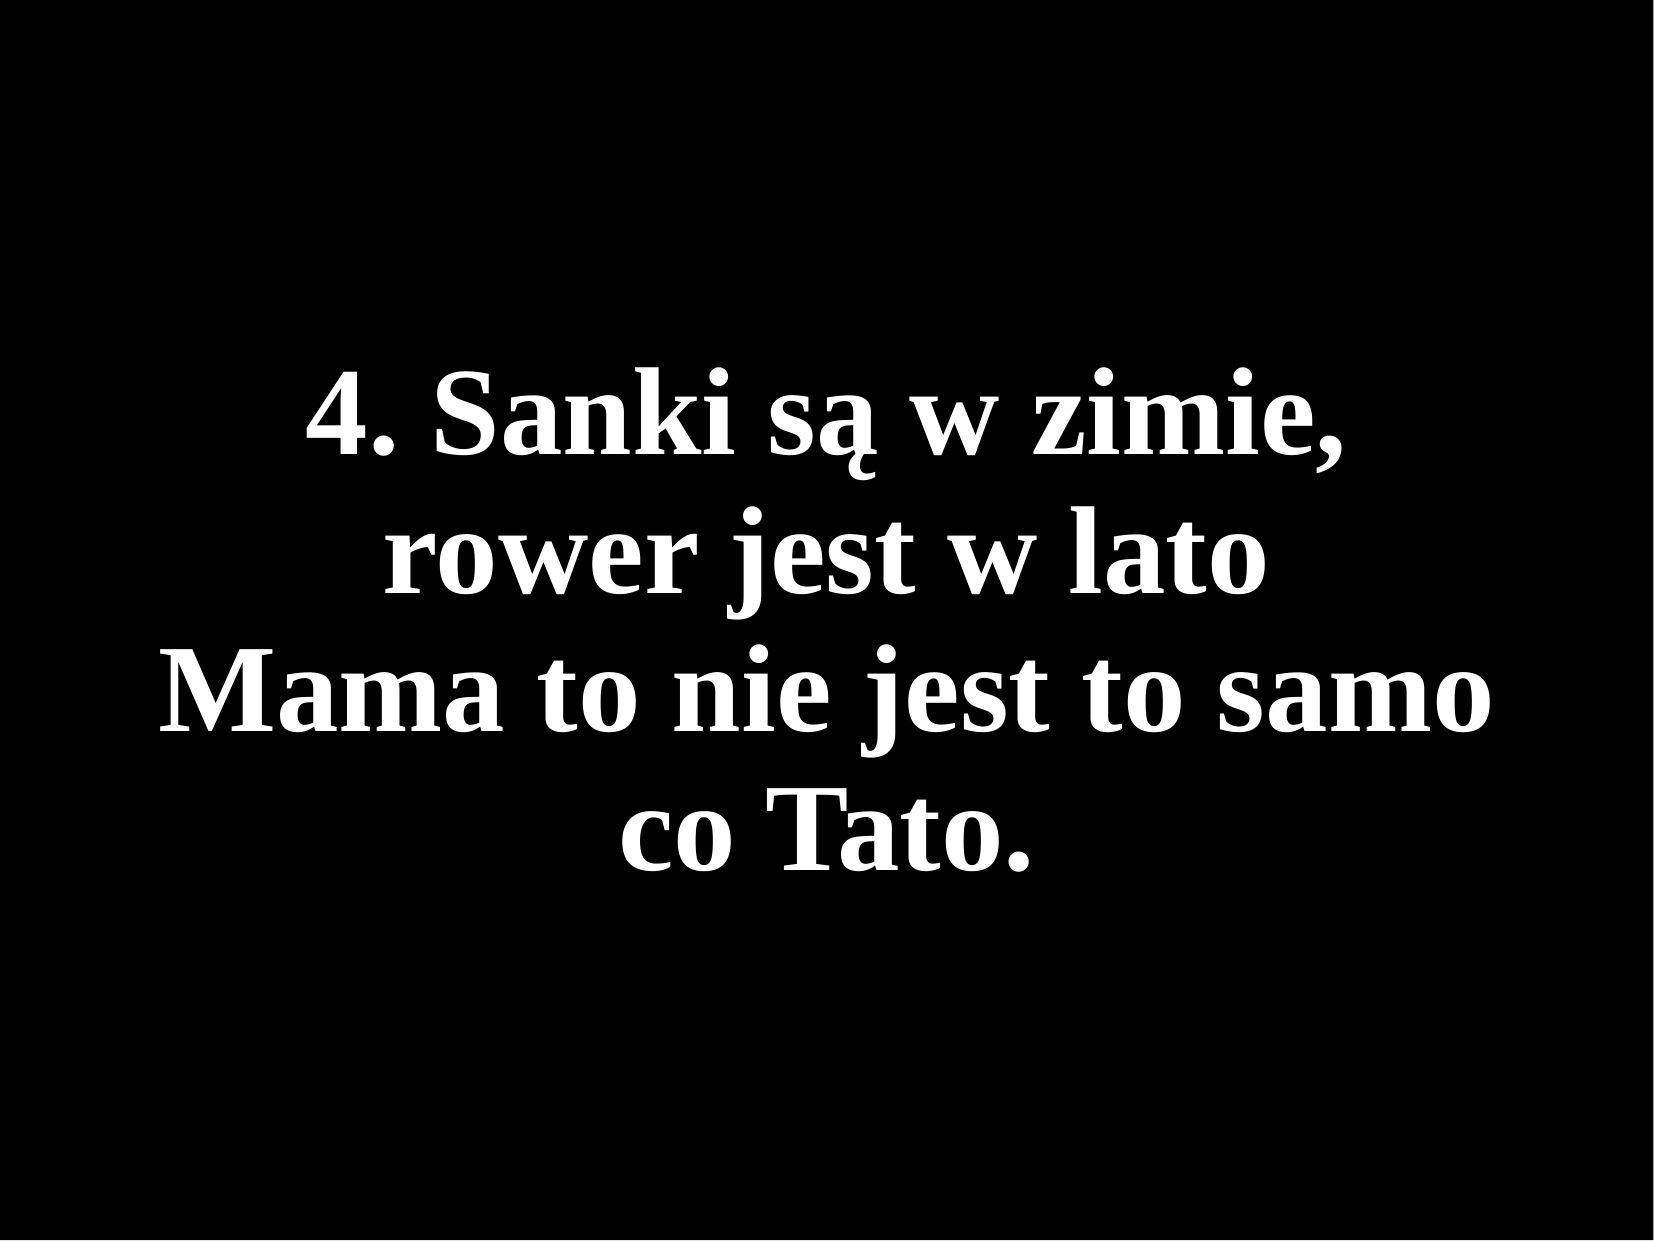

# 4. Sanki są w zimie, rower jest w lato Mama to nie jest to samo co Tato.